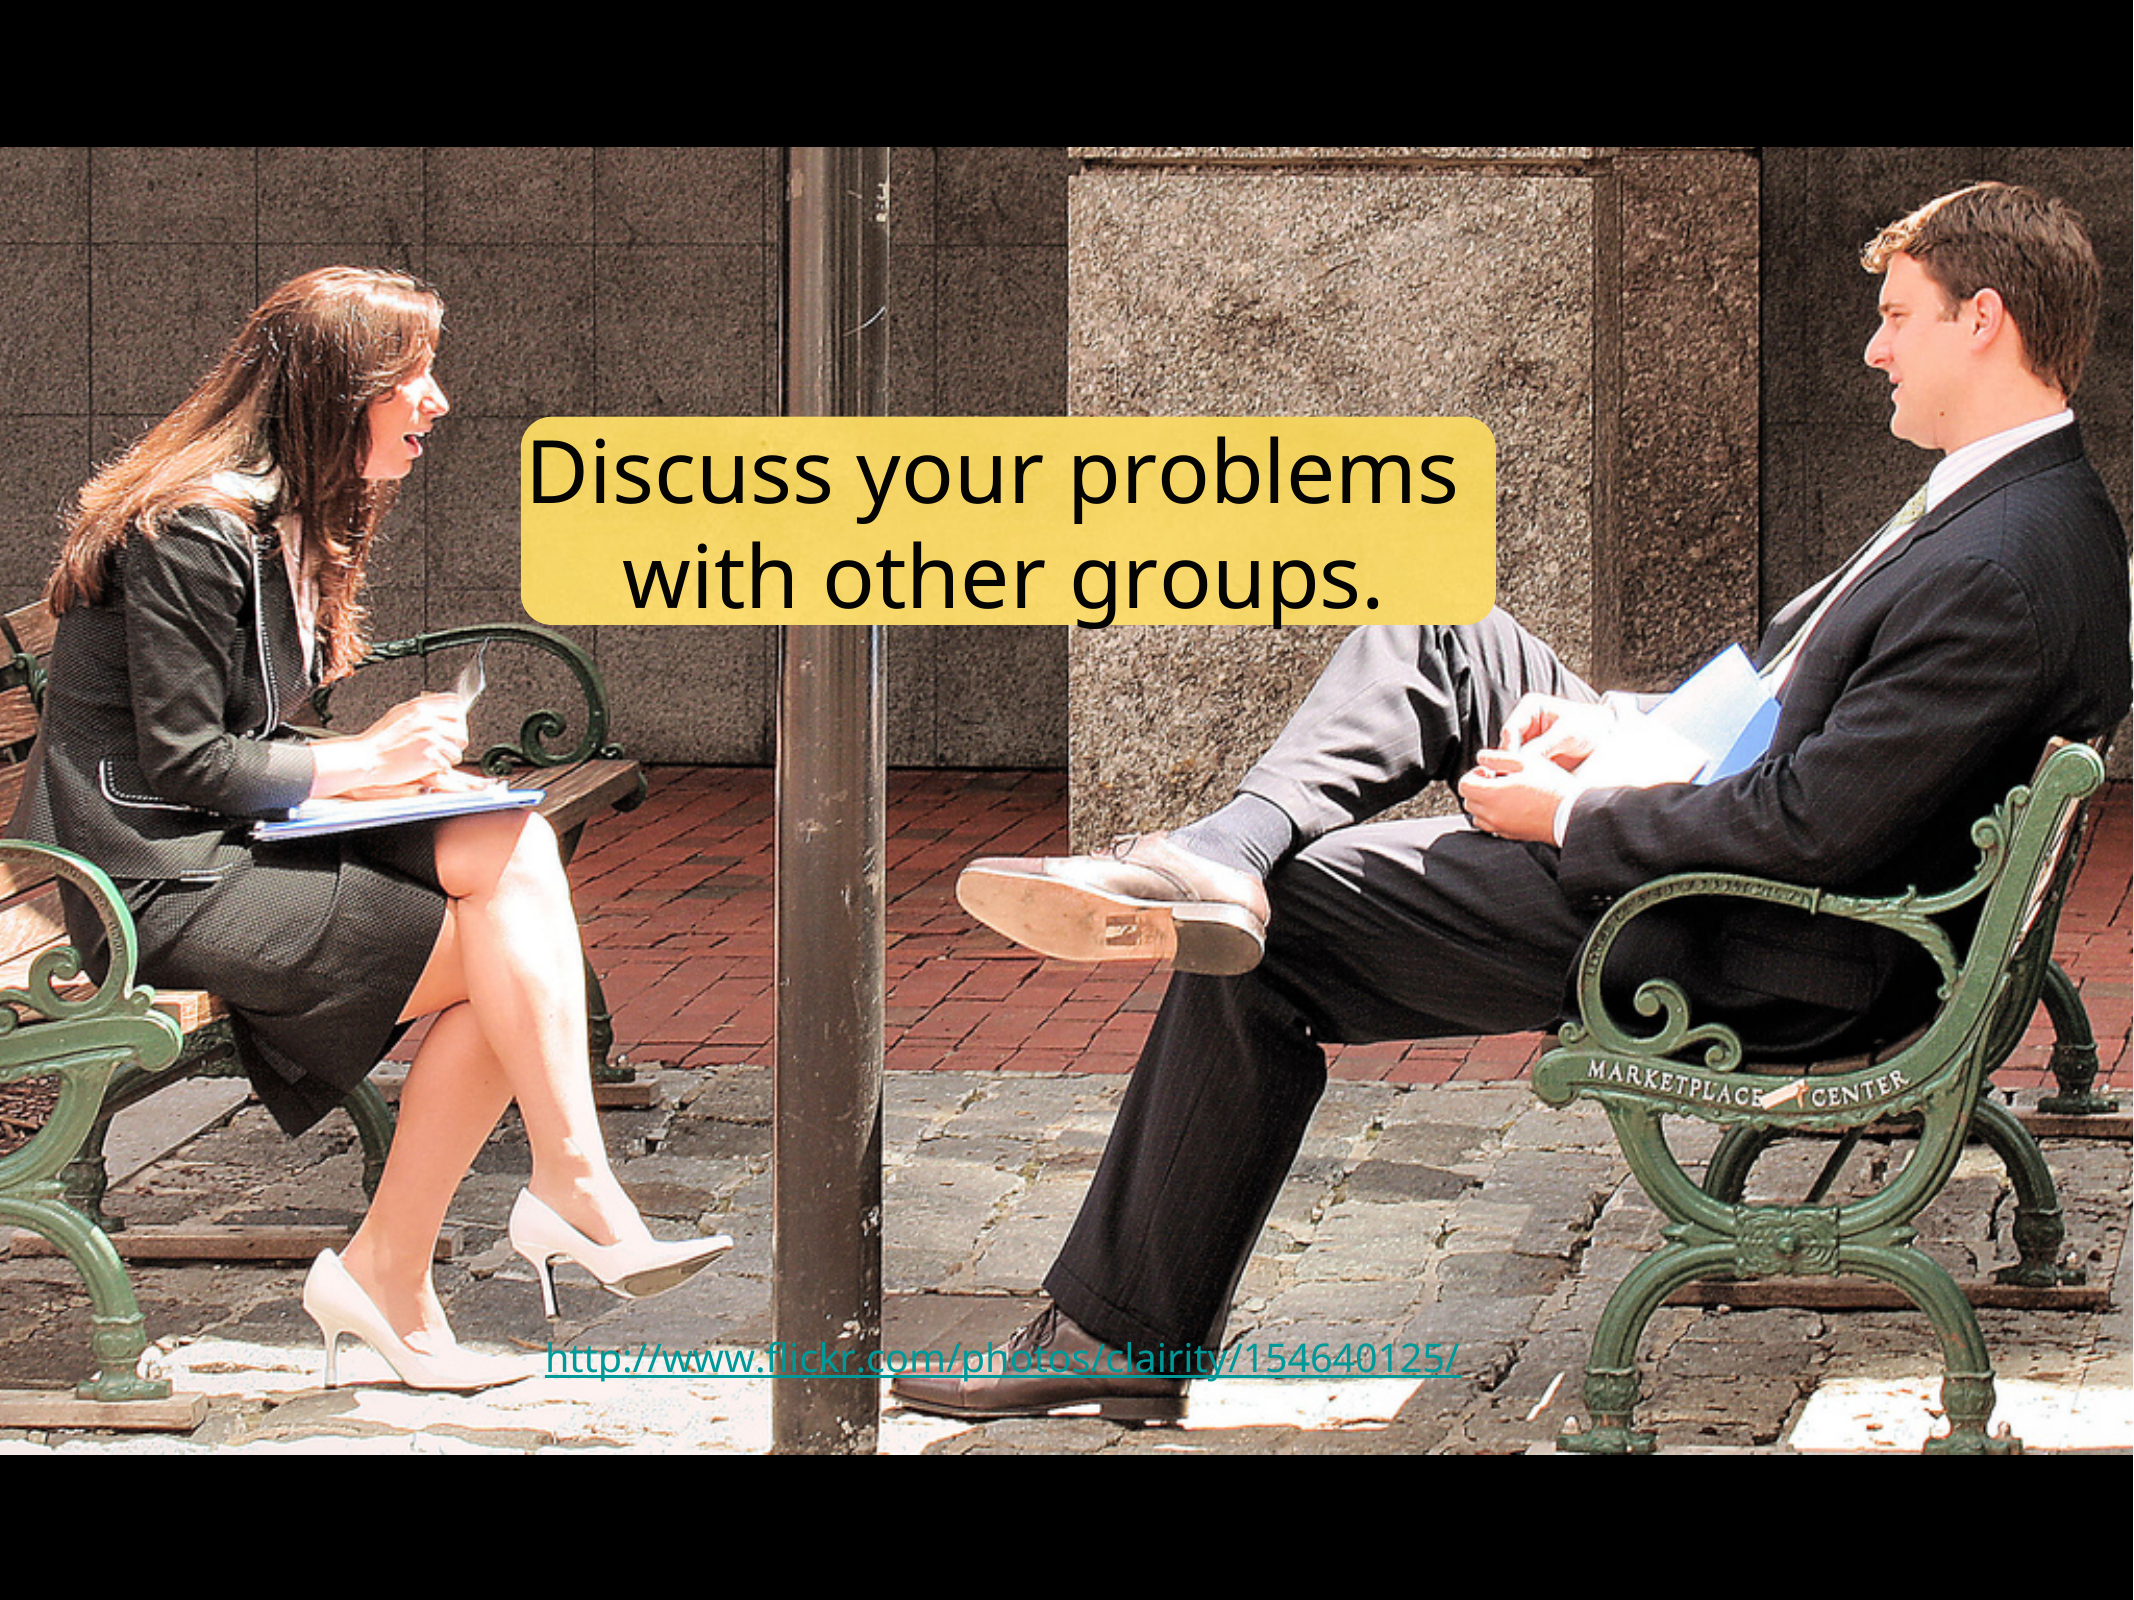

Discuss your problems
with other groups.
http://www.flickr.com/photos/clairity/154640125/